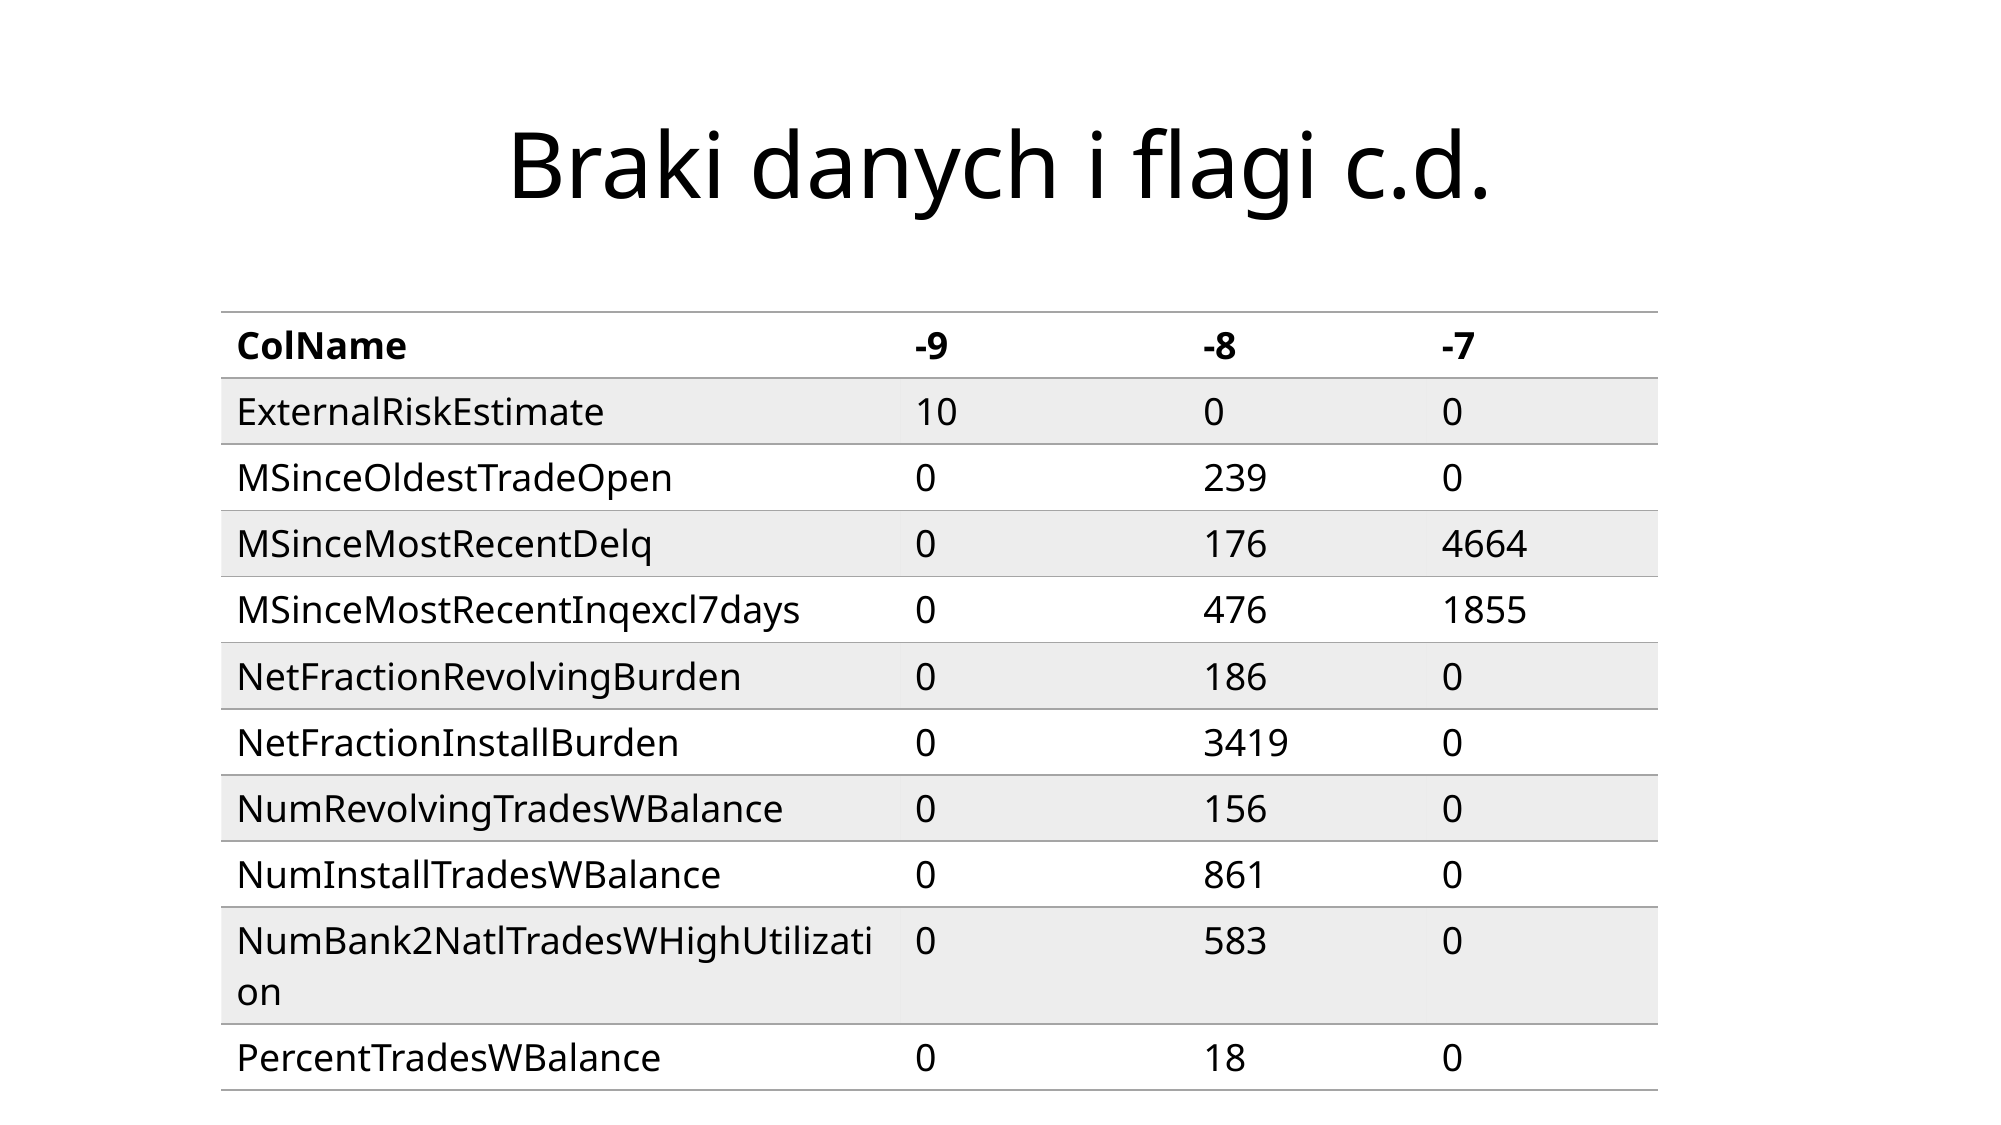

# Braki danych i flagi c.d.
| ColName | -9 | -8 | -7 |
| --- | --- | --- | --- |
| ExternalRiskEstimate | 10 | 0 | 0 |
| MSinceOldestTradeOpen | 0 | 239 | 0 |
| MSinceMostRecentDelq | 0 | 176 | 4664 |
| MSinceMostRecentInqexcl7days | 0 | 476 | 1855 |
| NetFractionRevolvingBurden | 0 | 186 | 0 |
| NetFractionInstallBurden | 0 | 3419 | 0 |
| NumRevolvingTradesWBalance | 0 | 156 | 0 |
| NumInstallTradesWBalance | 0 | 861 | 0 |
| NumBank2NatlTradesWHighUtilization | 0 | 583 | 0 |
| PercentTradesWBalance | 0 | 18 | 0 |